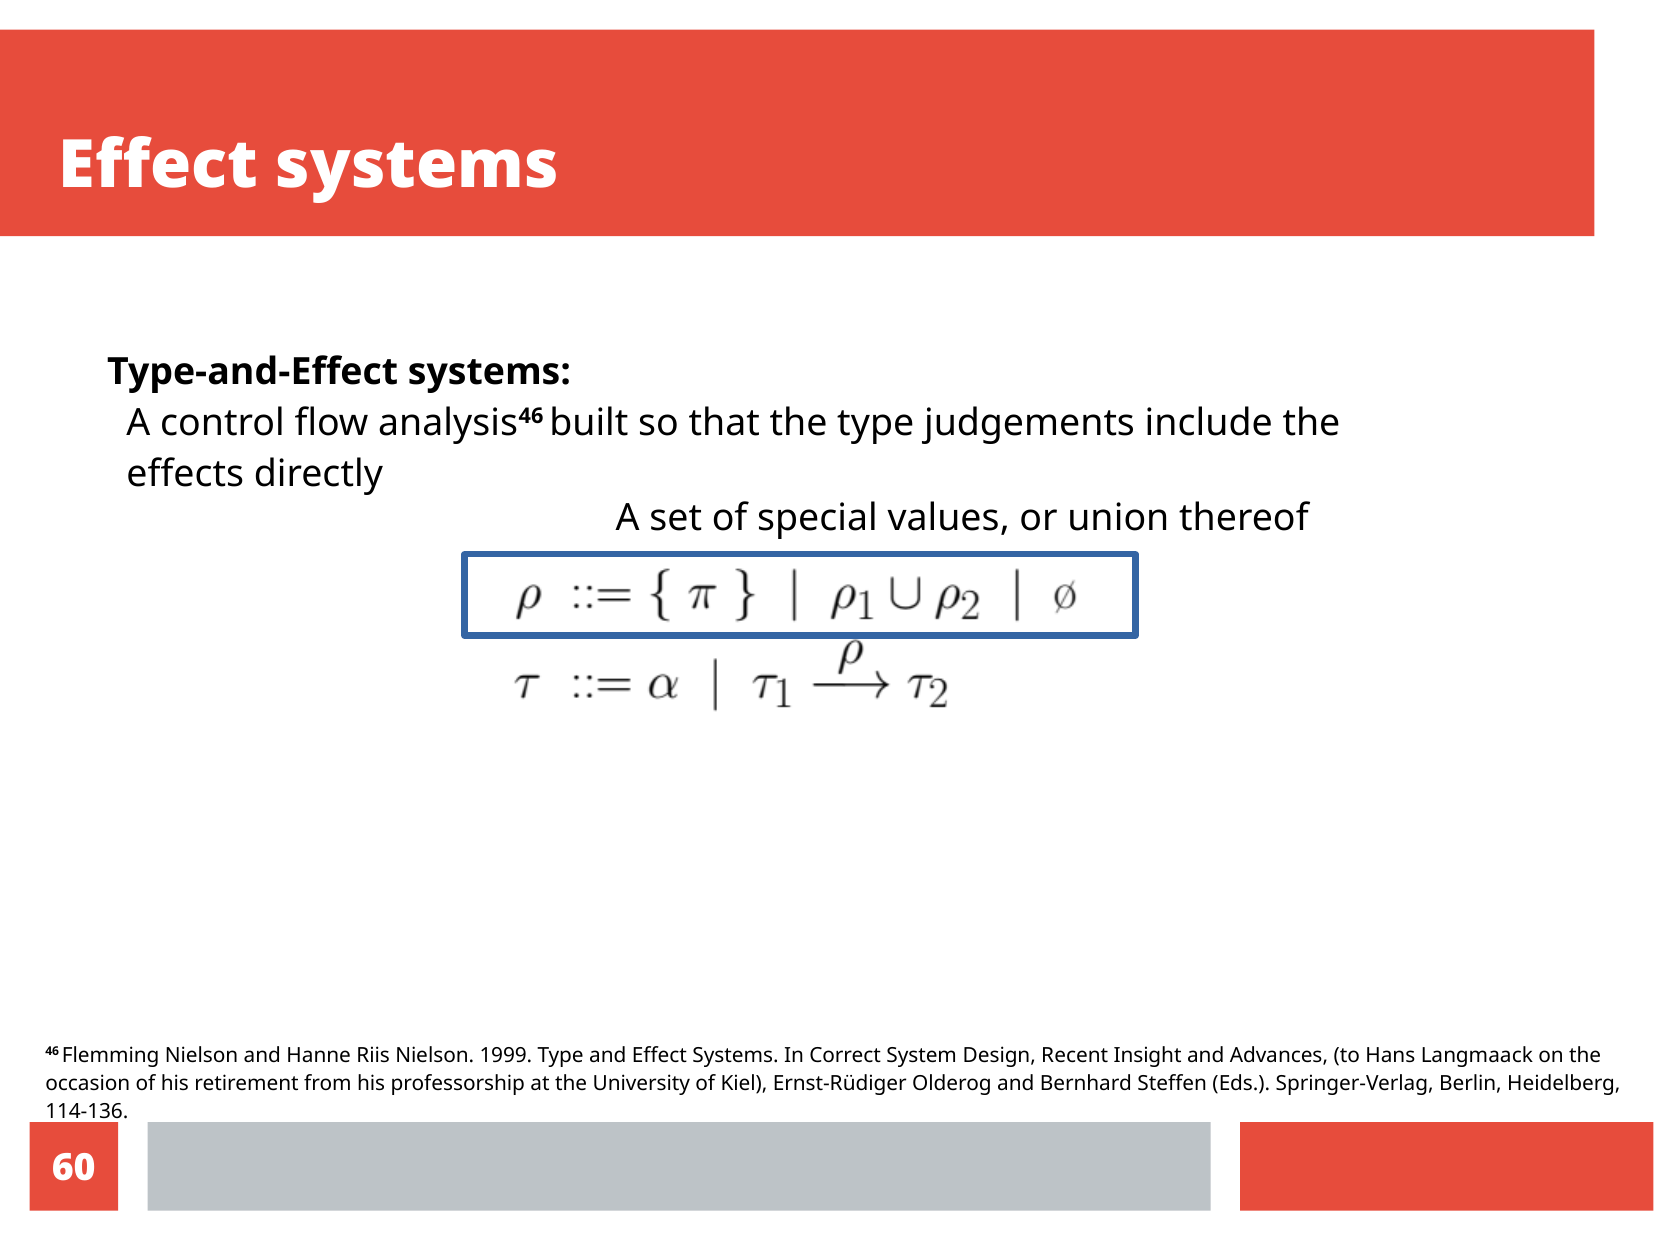

# Effect systems
Type-and-Effect systems:
 A control flow analysis46 built so that the type judgements include the
 effects directly
A set of special values, or union thereof
46 Flemming Nielson and Hanne Riis Nielson. 1999. Type and Effect Systems. In Correct System Design, Recent Insight and Advances, (to Hans Langmaack on the occasion of his retirement from his professorship at the University of Kiel), Ernst-Rüdiger Olderog and Bernhard Steffen (Eds.). Springer-Verlag, Berlin, Heidelberg, 114-136.
60